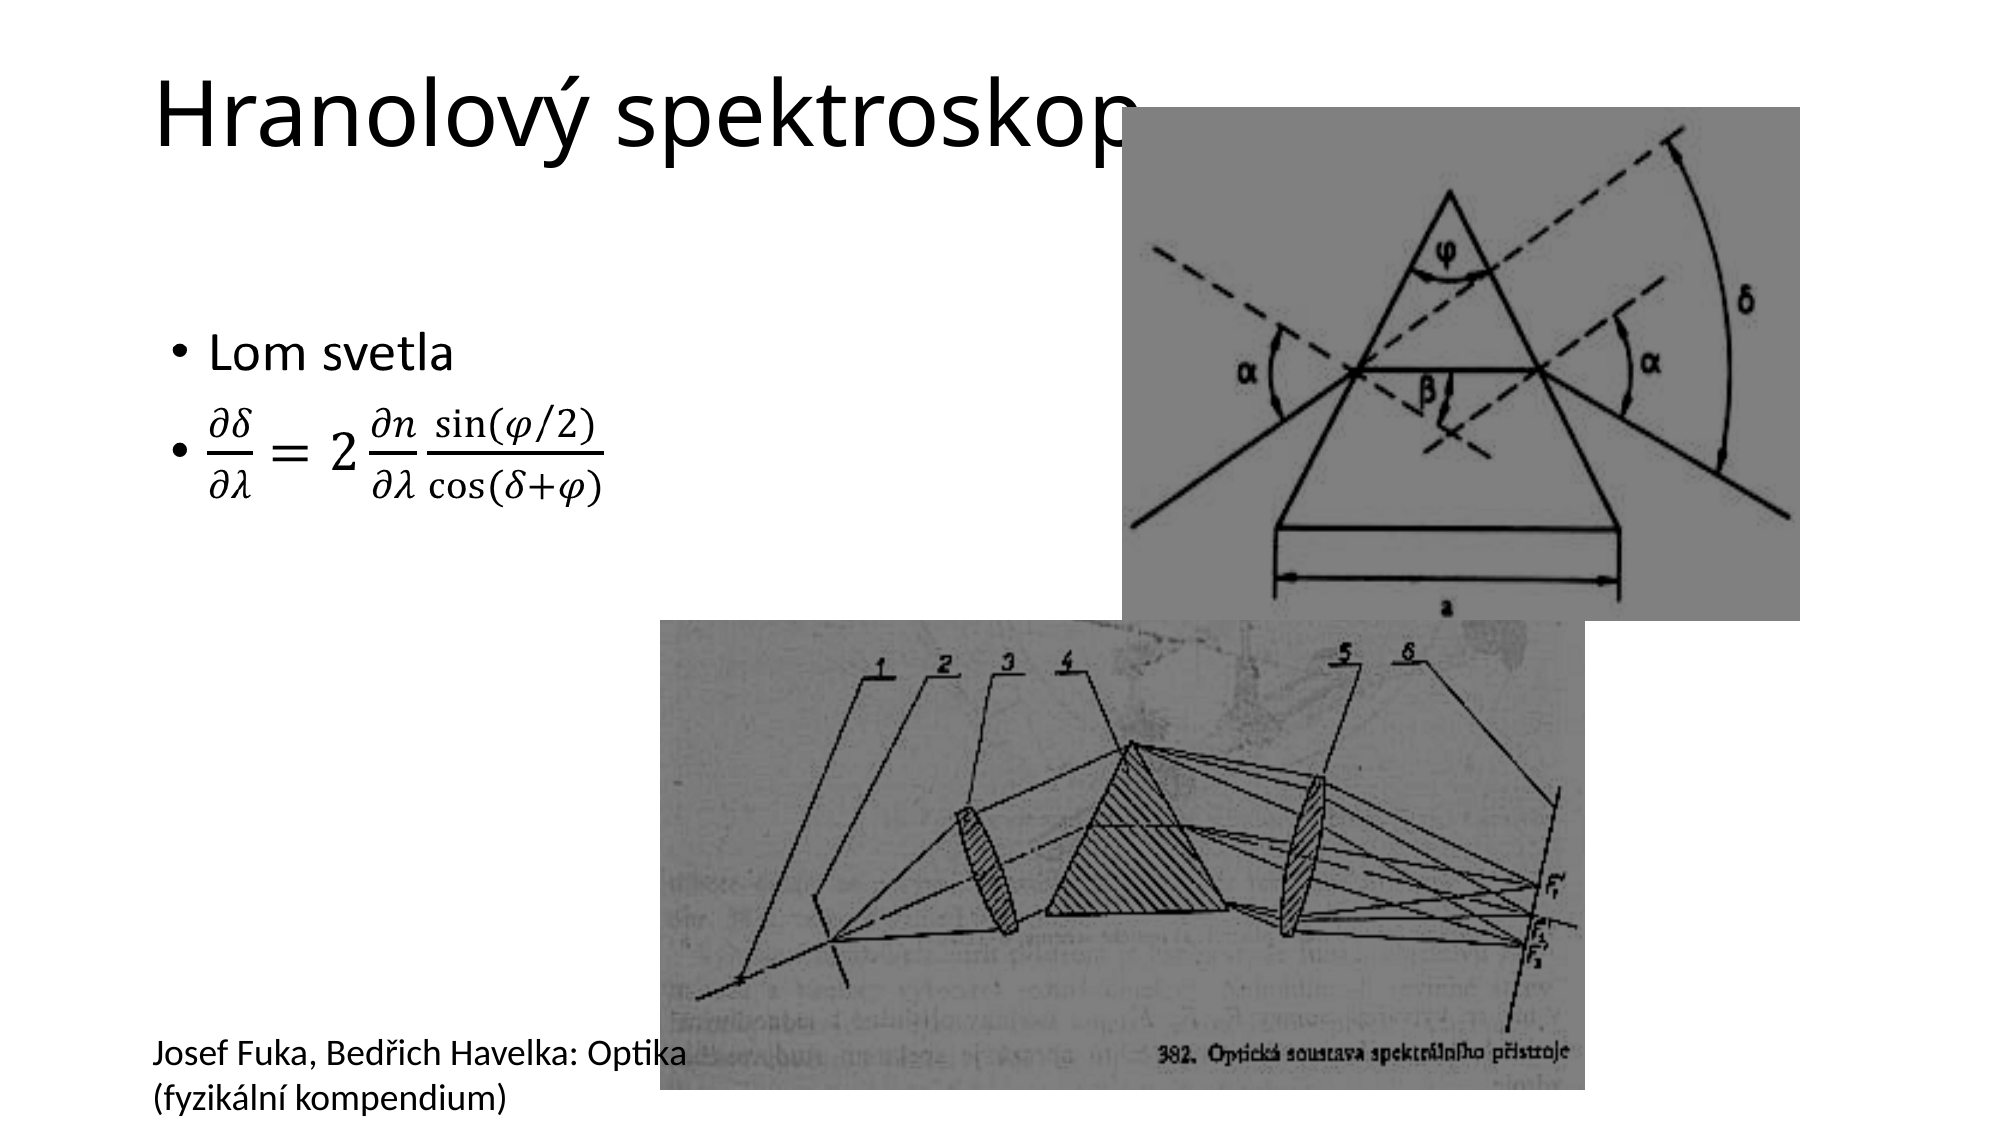

# Hranolový spektroskop
Josef Fuka, Bedřich Havelka: Optika (fyzikální kompendium)